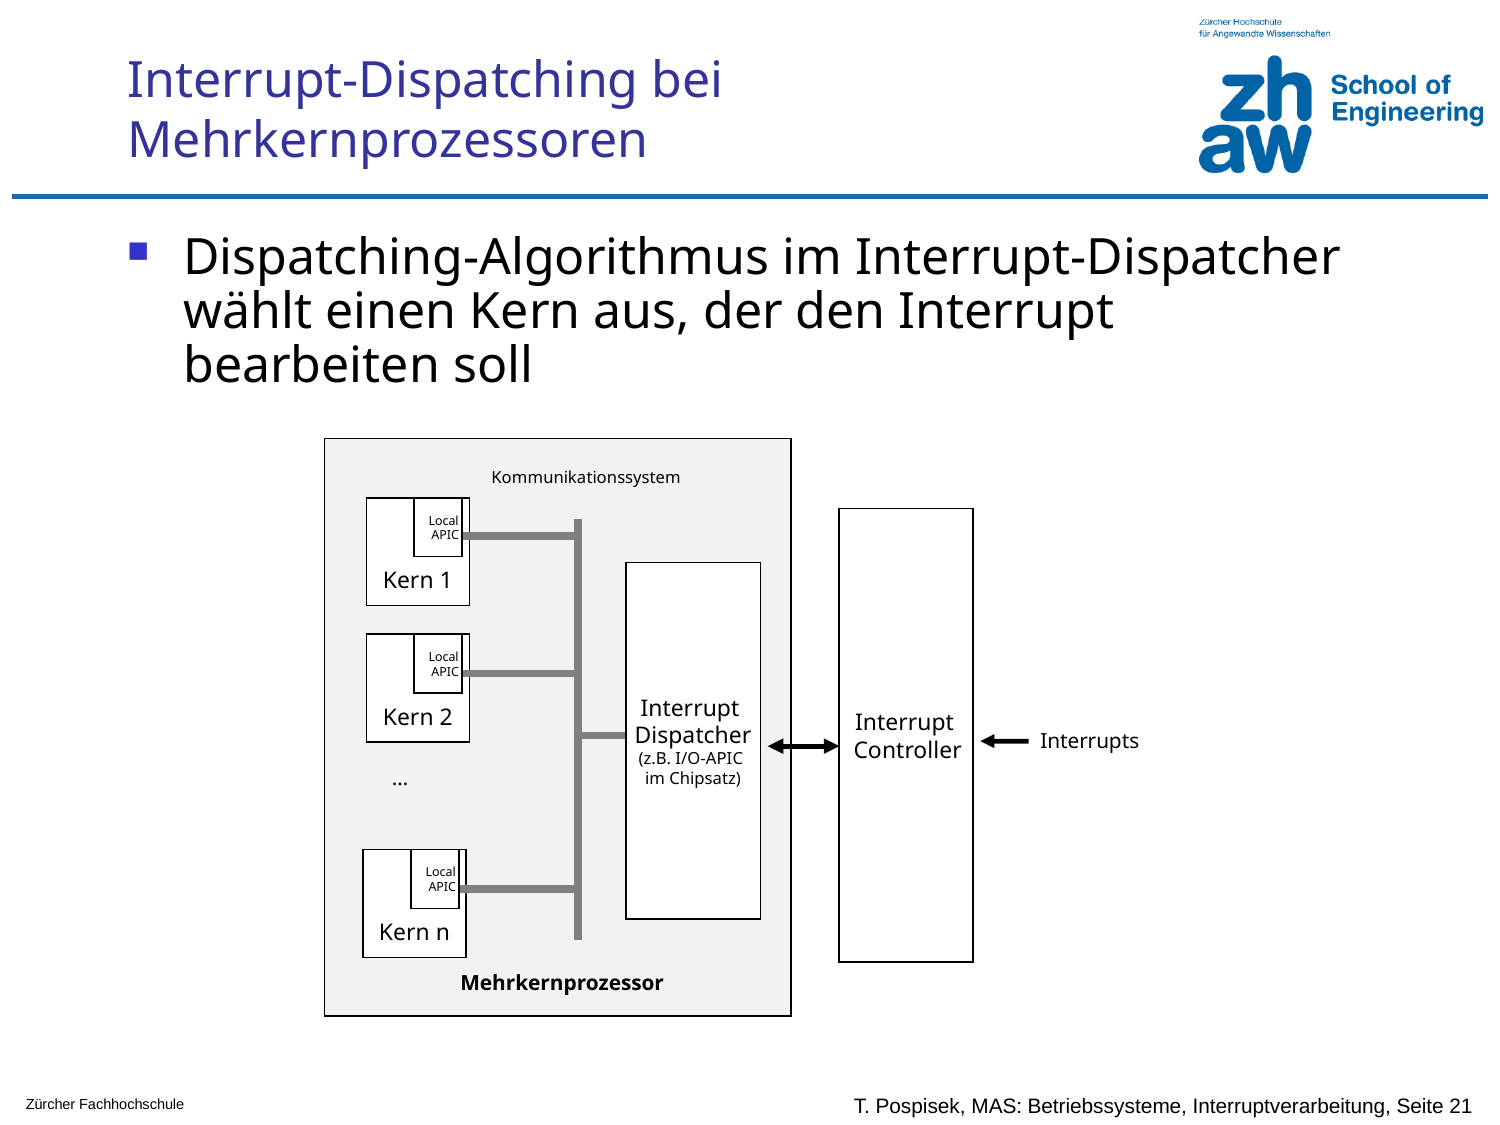

# Interrupt-Dispatching bei Mehrkernprozessoren
Dispatching-Algorithmus im Interrupt-Dispatcher wählt einen Kern aus, der den Interrupt bearbeiten soll
Kommunikationssystem
Kern 1
Local
APIC
Interrupt
Controller
Interrupt
Dispatcher
(z.B. I/O-APIC
im Chipsatz)
Kern 2
Local
APIC
Interrupts
…
Kern n
Local
APIC
Mehrkernprozessor